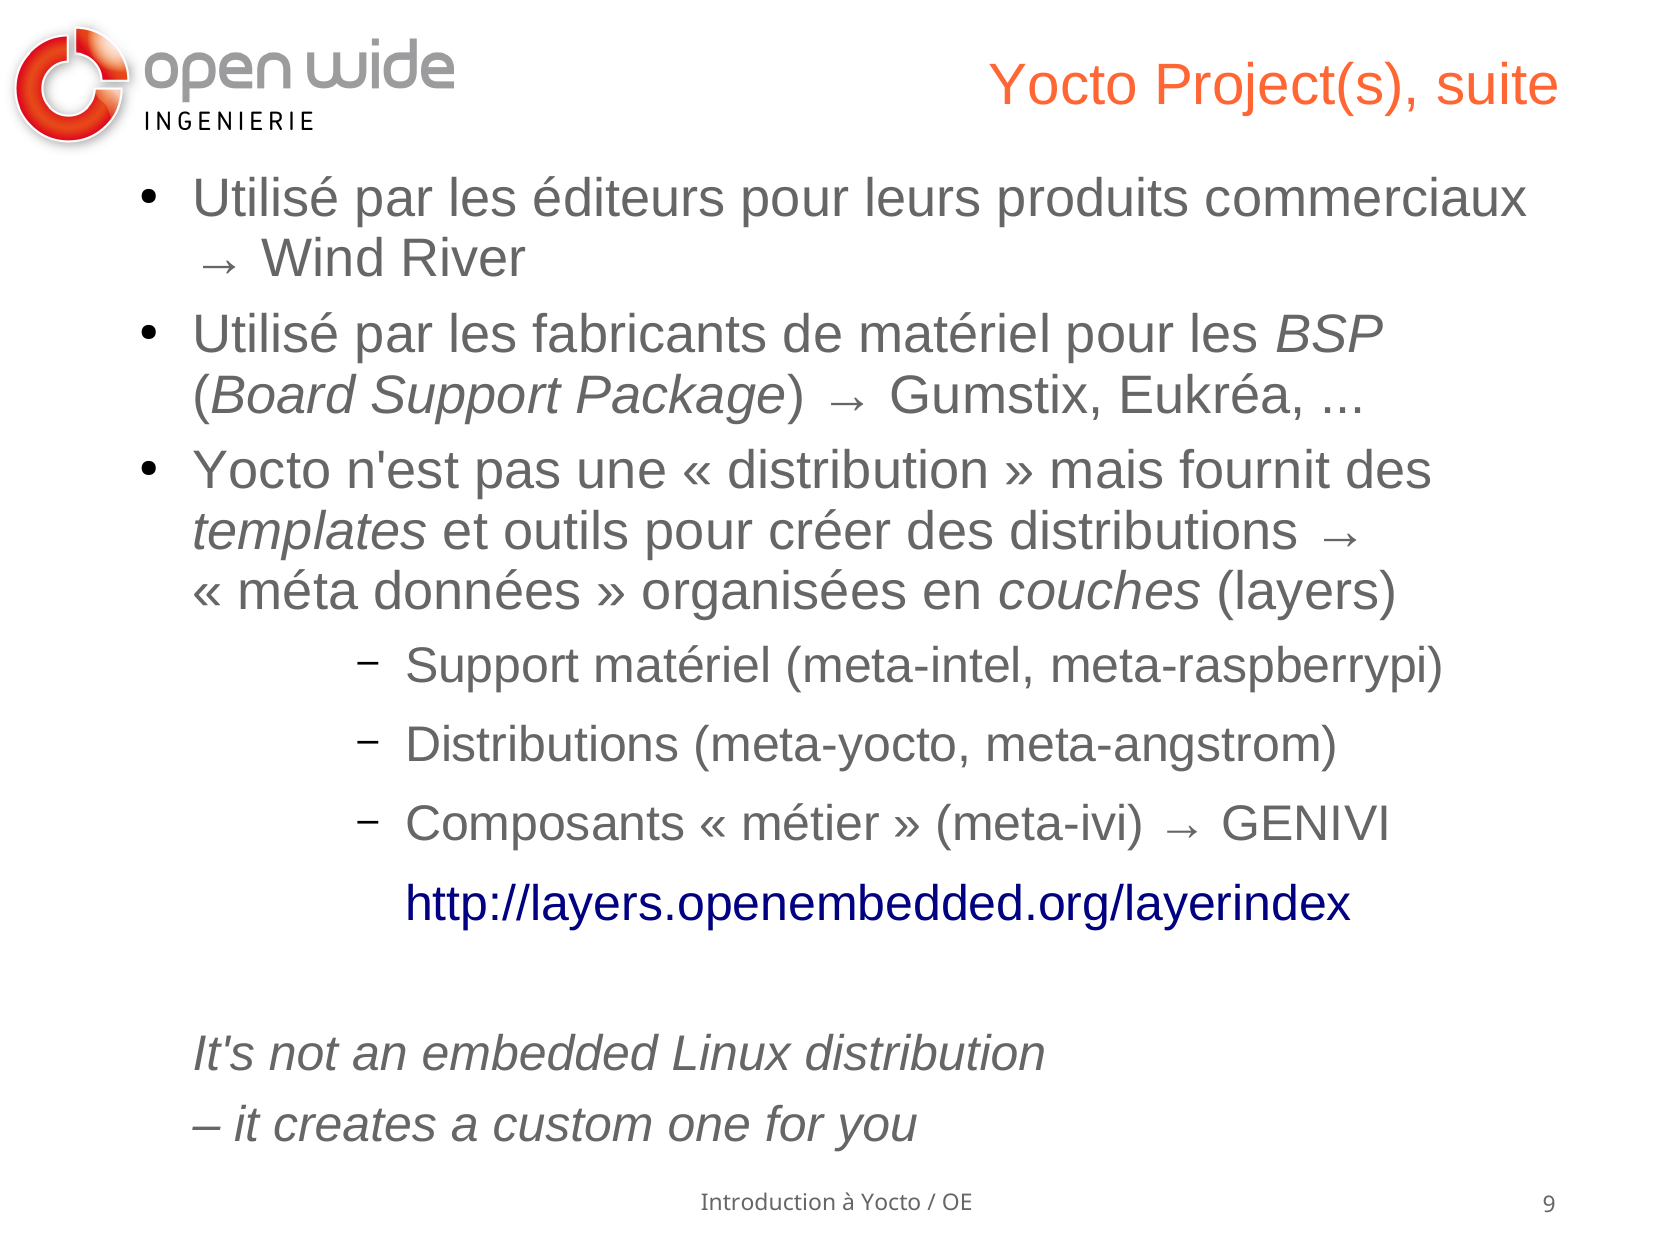

# Yocto Project(s), suite
Utilisé par les éditeurs pour leurs produits commerciaux → Wind River
Utilisé par les fabricants de matériel pour les BSP (Board Support Package) → Gumstix, Eukréa, ...
Yocto n'est pas une « distribution » mais fournit des templates et outils pour créer des distributions → « méta données » organisées en couches (layers)
Support matériel (meta-intel, meta-raspberrypi)
Distributions (meta-yocto, meta-angstrom)
Composants « métier » (meta-ivi) → GENIVI
http://layers.openembedded.org/layerindex
It's not an embedded Linux distribution
– it creates a custom one for you